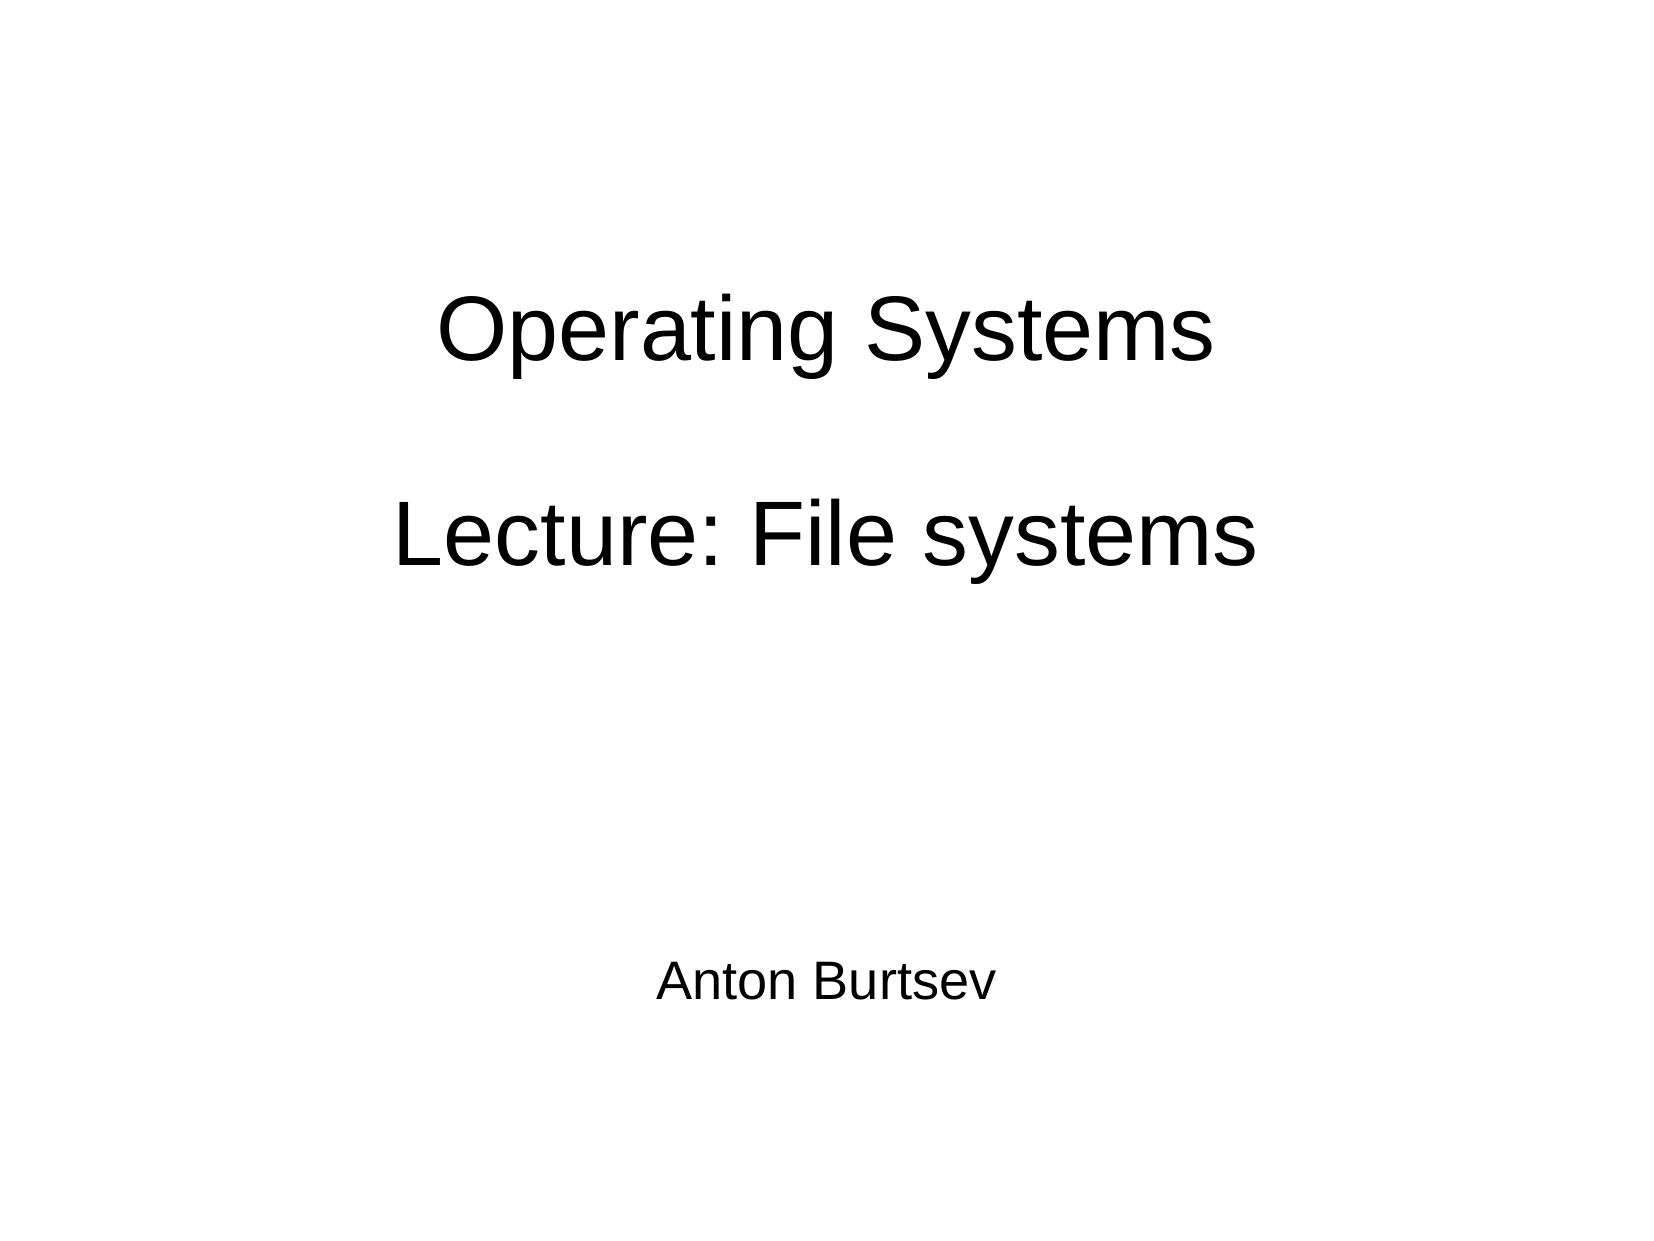

# Operating Systems Lecture: File systems
Anton Burtsev